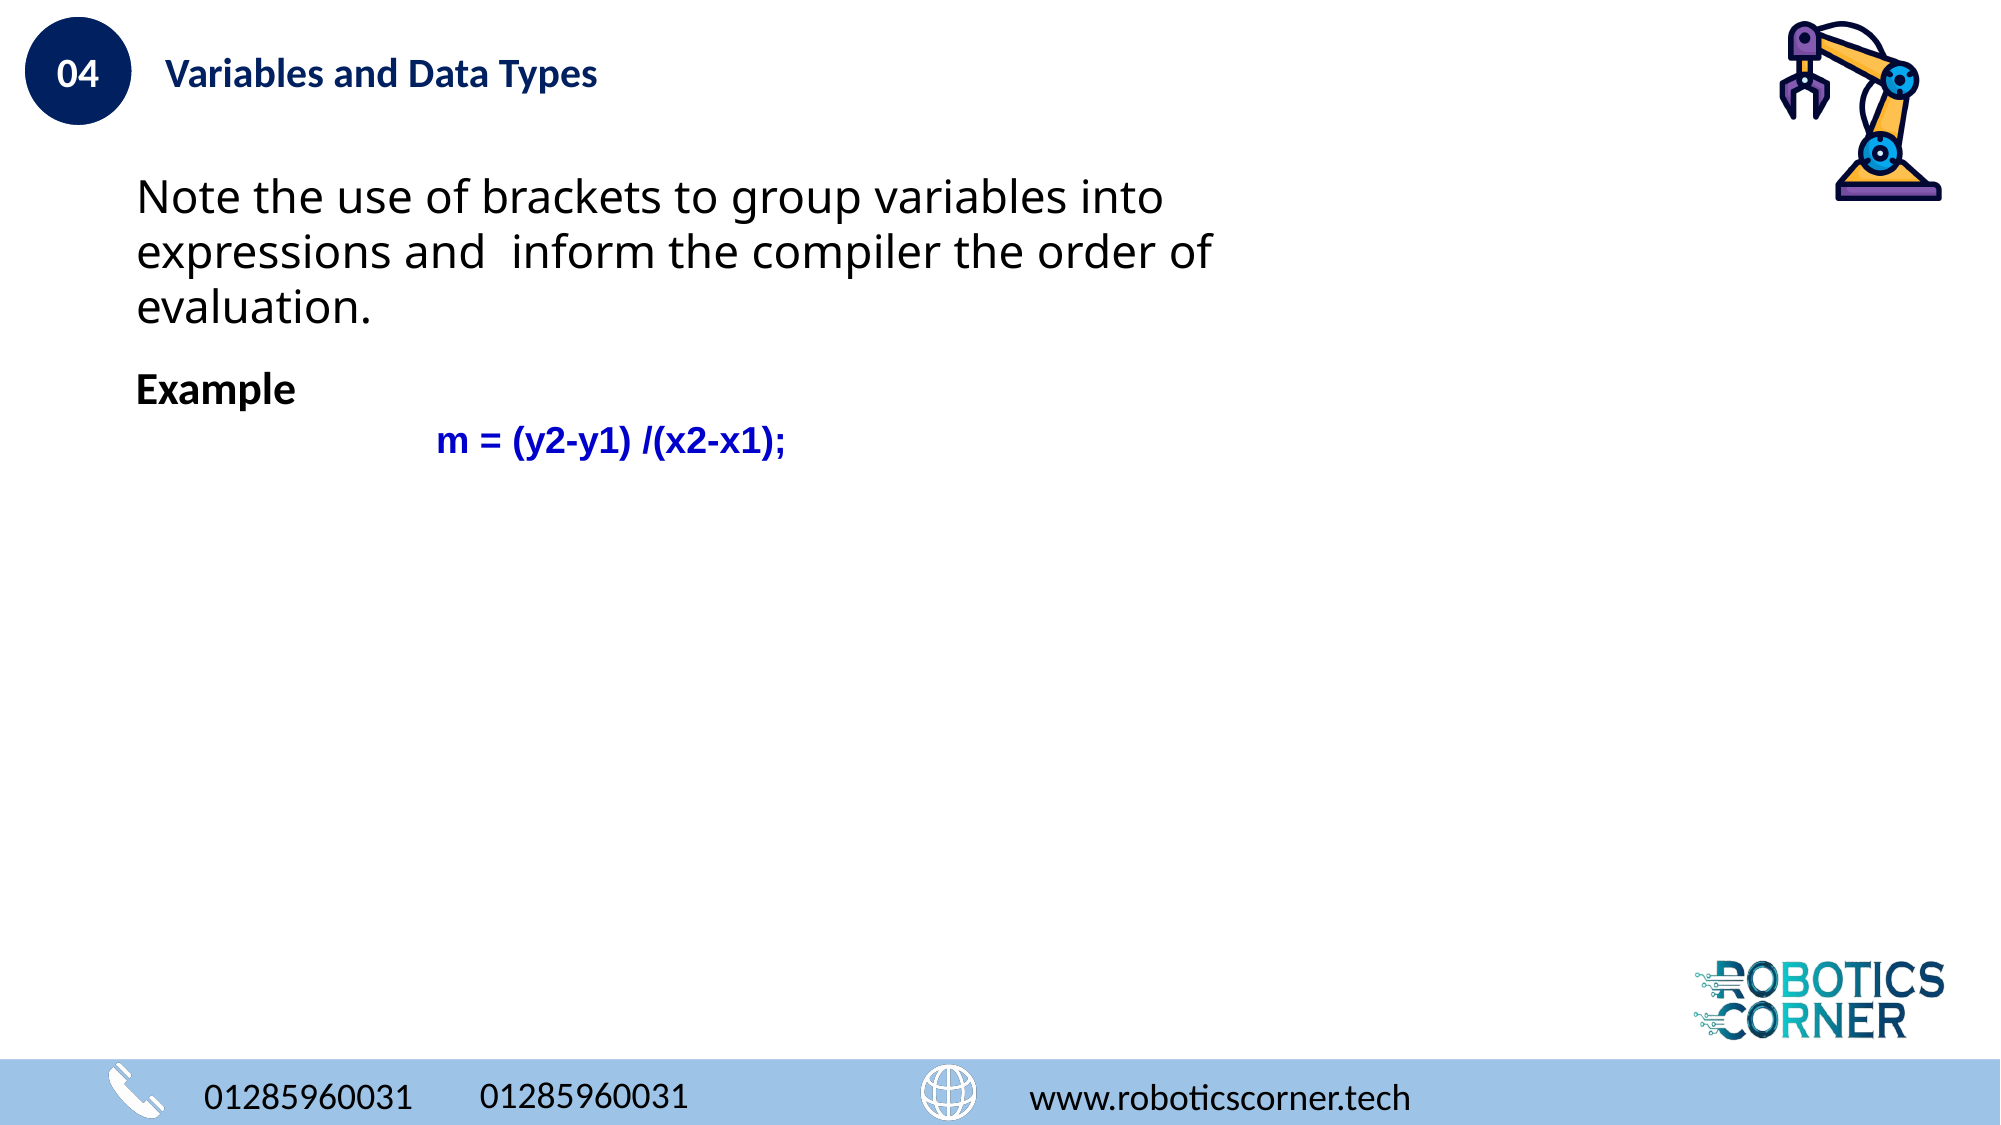

04
Variables and Data Types
# Note the use of brackets to group variables into expressions and inform the compiler the order of evaluation.
Example
m = (y2-y1) /(x2-x1);
01285960031
01285960031
www.roboticscorner.tech